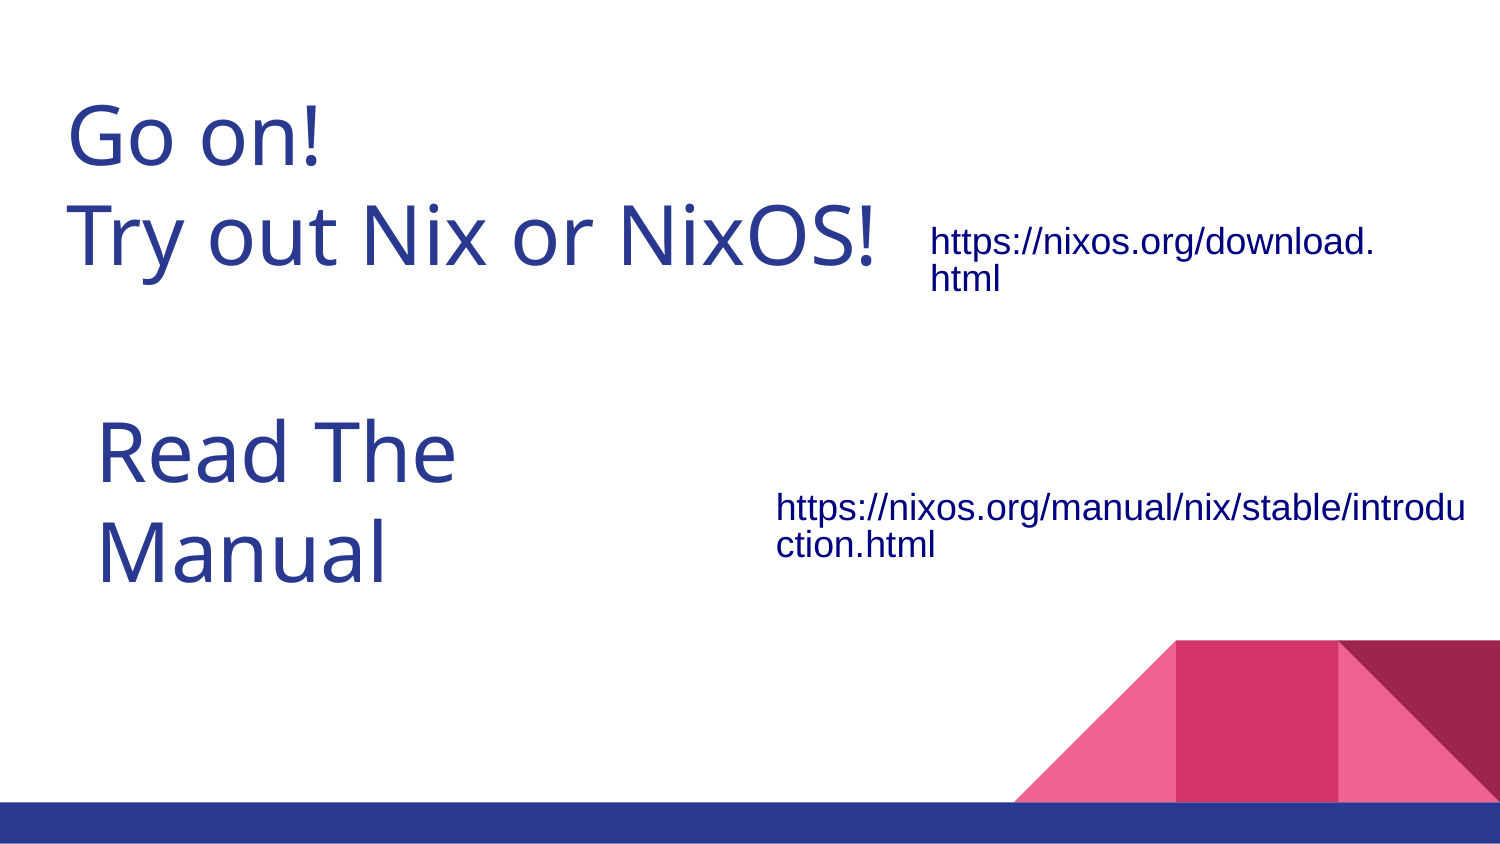

# Go on! Try out Nix or NixOS!
https://nixos.org/download.html
Read The Manual
https://nixos.org/manual/nix/stable/introduction.html